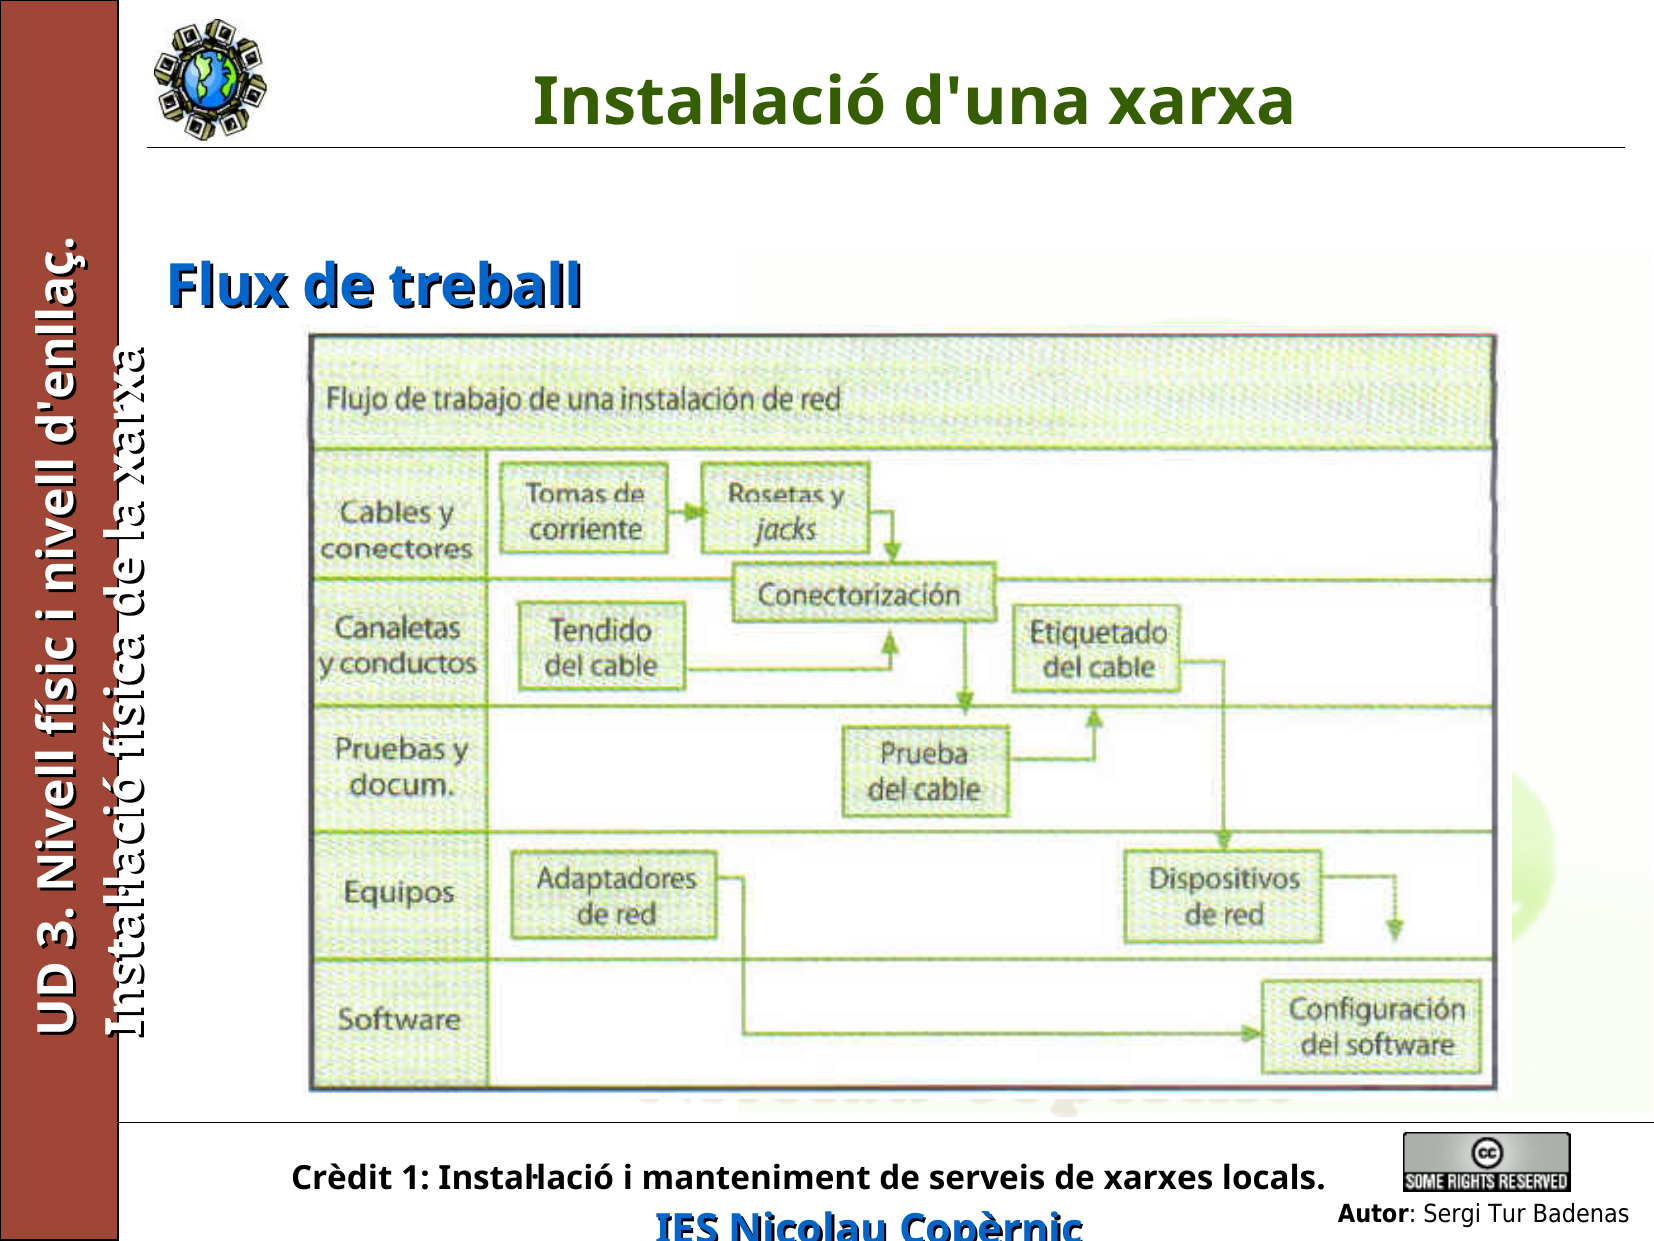

# Instal·lació d'una xarxa
Flux de treball